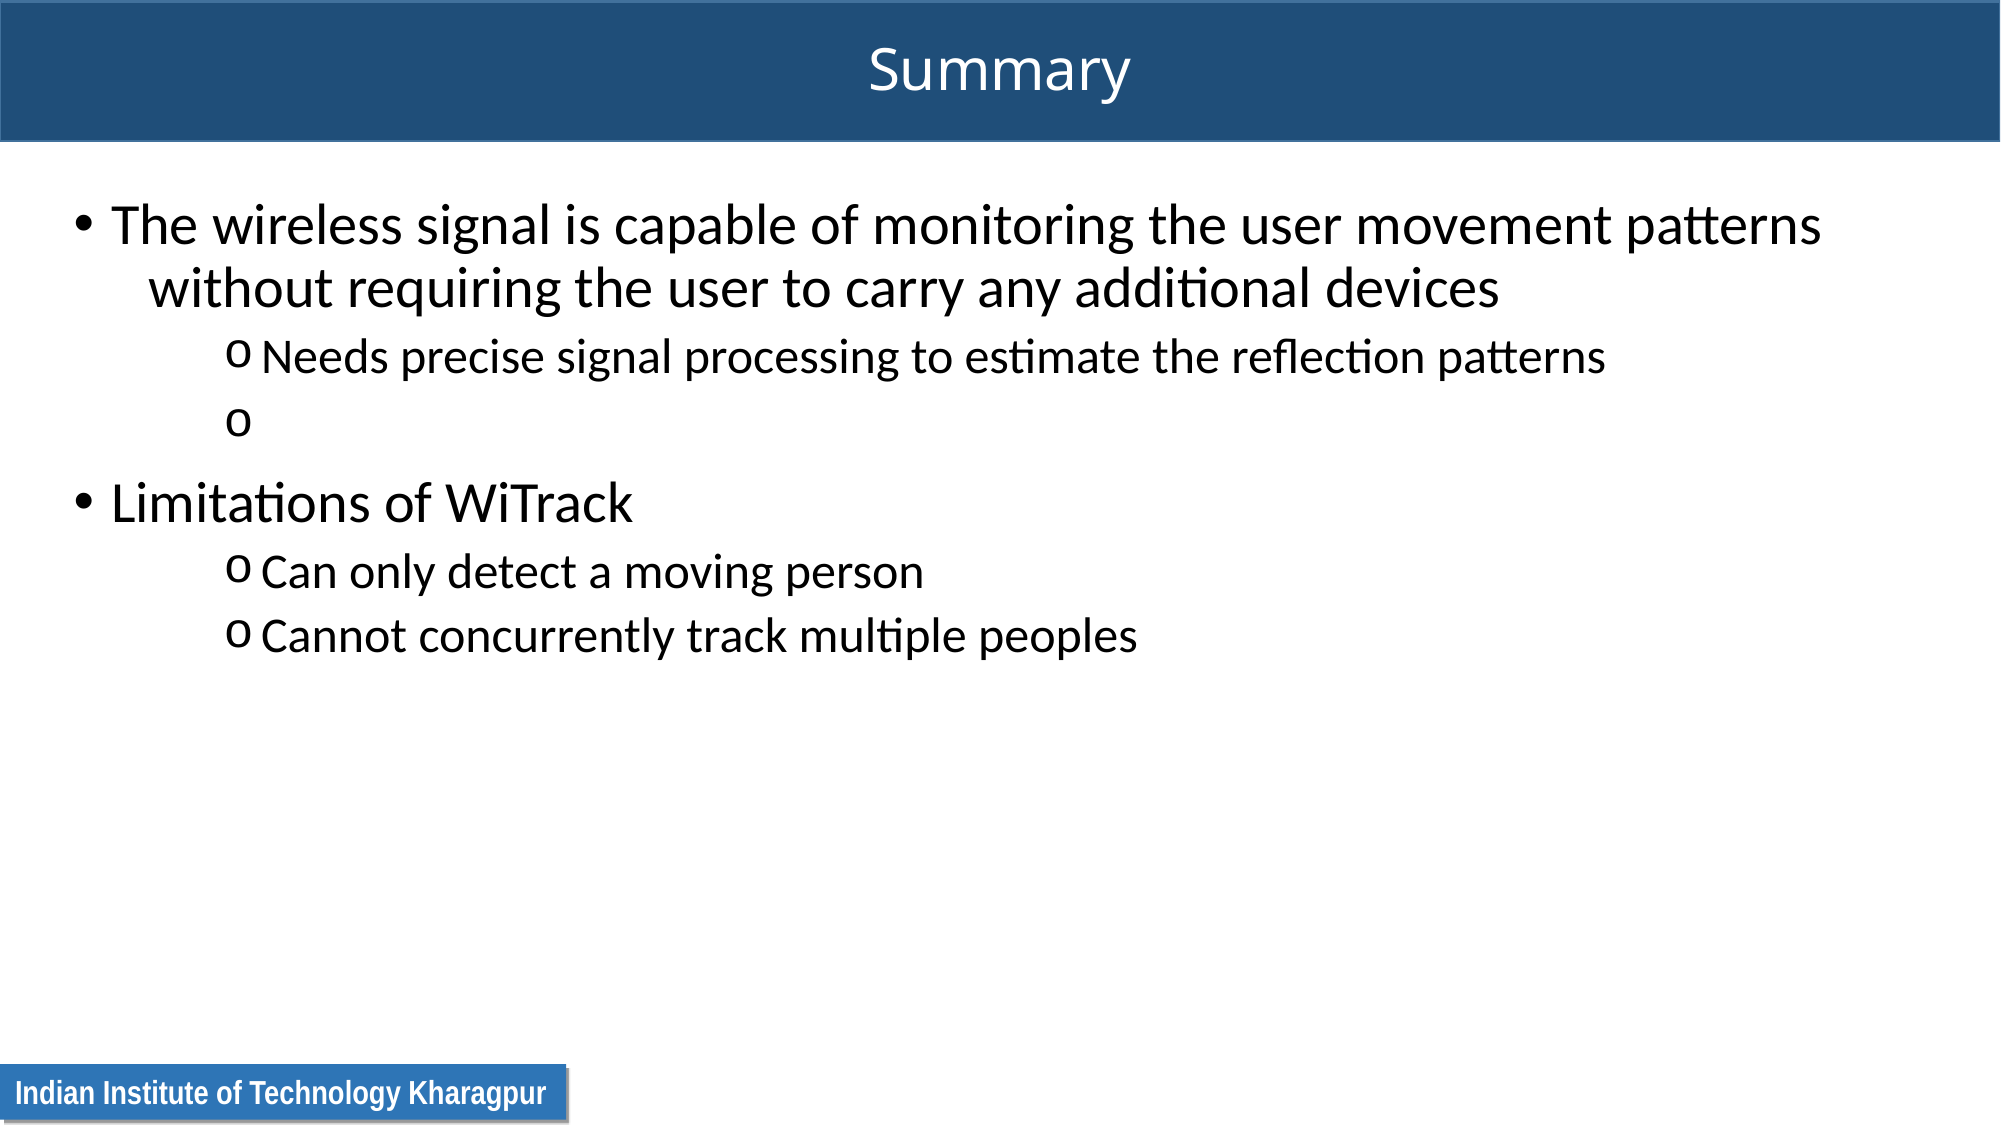

Summary
# The wireless signal is capable of monitoring the user movement patterns without requiring the user to carry any additional devices
Needs precise signal processing to estimate the reflection patterns
Limitations of WiTrack
Can only detect a moving person
Cannot concurrently track multiple peoples